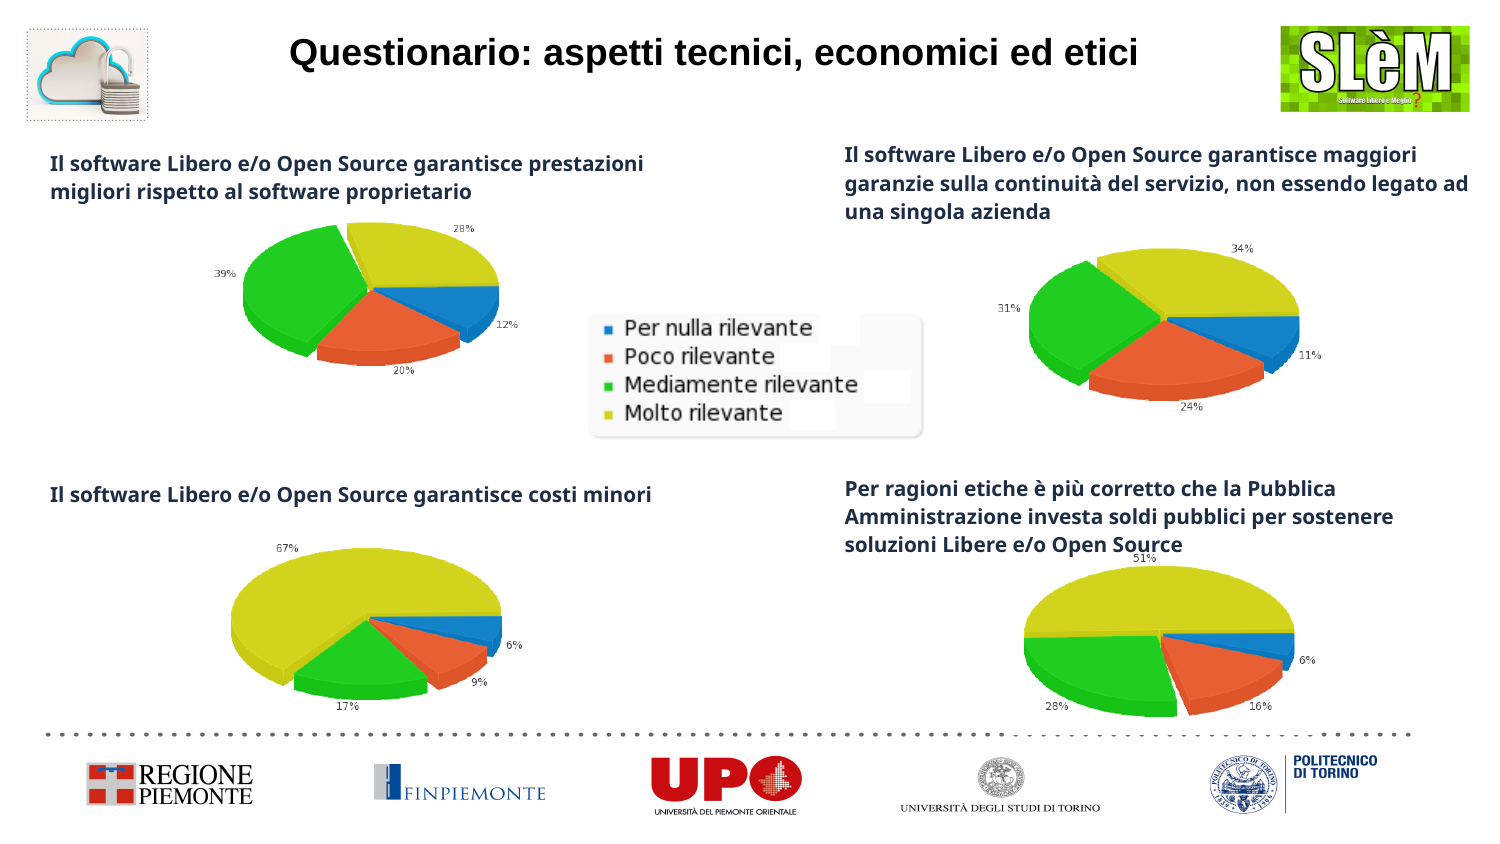

Questionario: aspetti tecnici, economici ed etici
Il software Libero e/o Open Source garantisce maggiori garanzie sulla continuità del servizio, non essendo legato ad una singola azienda
Il software Libero e/o Open Source garantisce prestazioni migliori rispetto al software proprietario
Per ragioni etiche è più corretto che la Pubblica Amministrazione investa soldi pubblici per sostenere soluzioni Libere e/o Open Source
Il software Libero e/o Open Source garantisce costi minori